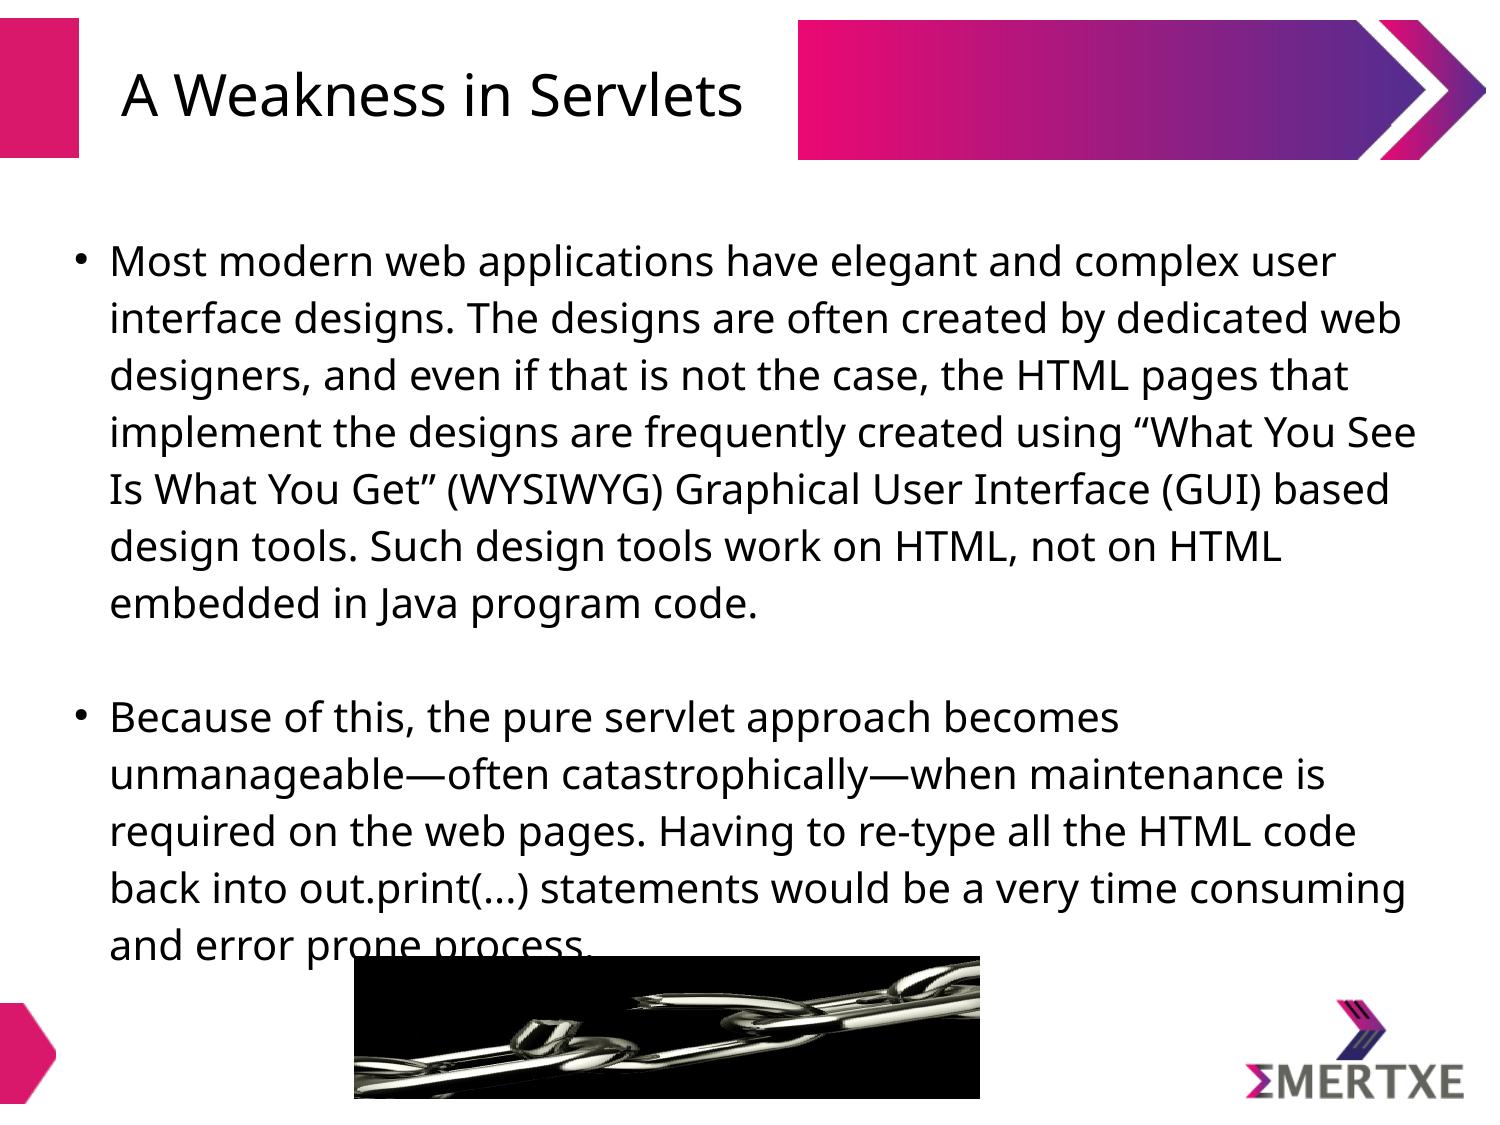

A Weakness in Servlets
Most modern web applications have elegant and complex user interface designs. The designs are often created by dedicated web designers, and even if that is not the case, the HTML pages that implement the designs are frequently created using “What You See Is What You Get” (WYSIWYG) Graphical User Interface (GUI) based design tools. Such design tools work on HTML, not on HTML embedded in Java program code.
Because of this, the pure servlet approach becomes unmanageable—often catastrophically—when maintenance is required on the web pages. Having to re-type all the HTML code back into out.print(...) statements would be a very time consuming and error prone process.